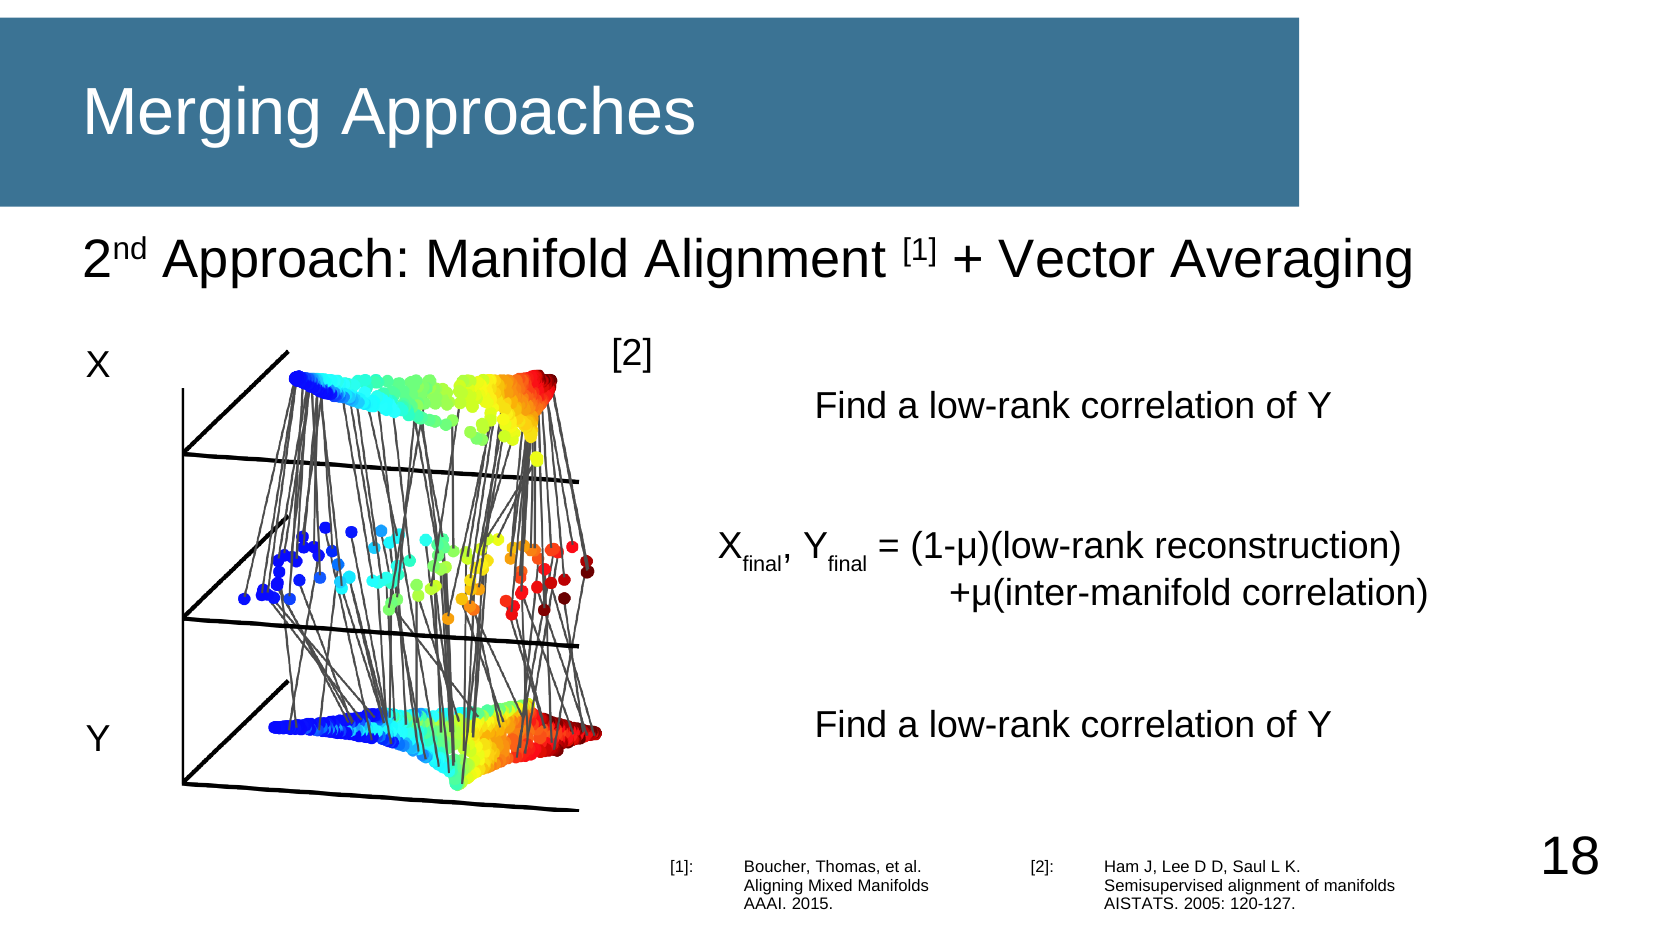

# Merging Approaches
2nd Approach: Manifold Alignment [1] + Vector Averaging
[2]
X
Find a low-rank correlation of Y
Xfinal, Yfinal = (1-μ)(low-rank reconstruction)
			 +μ(inter-manifold correlation)
Find a low-rank correlation of Y
Y
[1]:	Boucher, Thomas, et al.
	Aligning Mixed Manifolds
	AAAI. 2015.
[2]:	Ham J, Lee D D, Saul L K.
	Semisupervised alignment of manifolds
	AISTATS. 2005: 120-127.